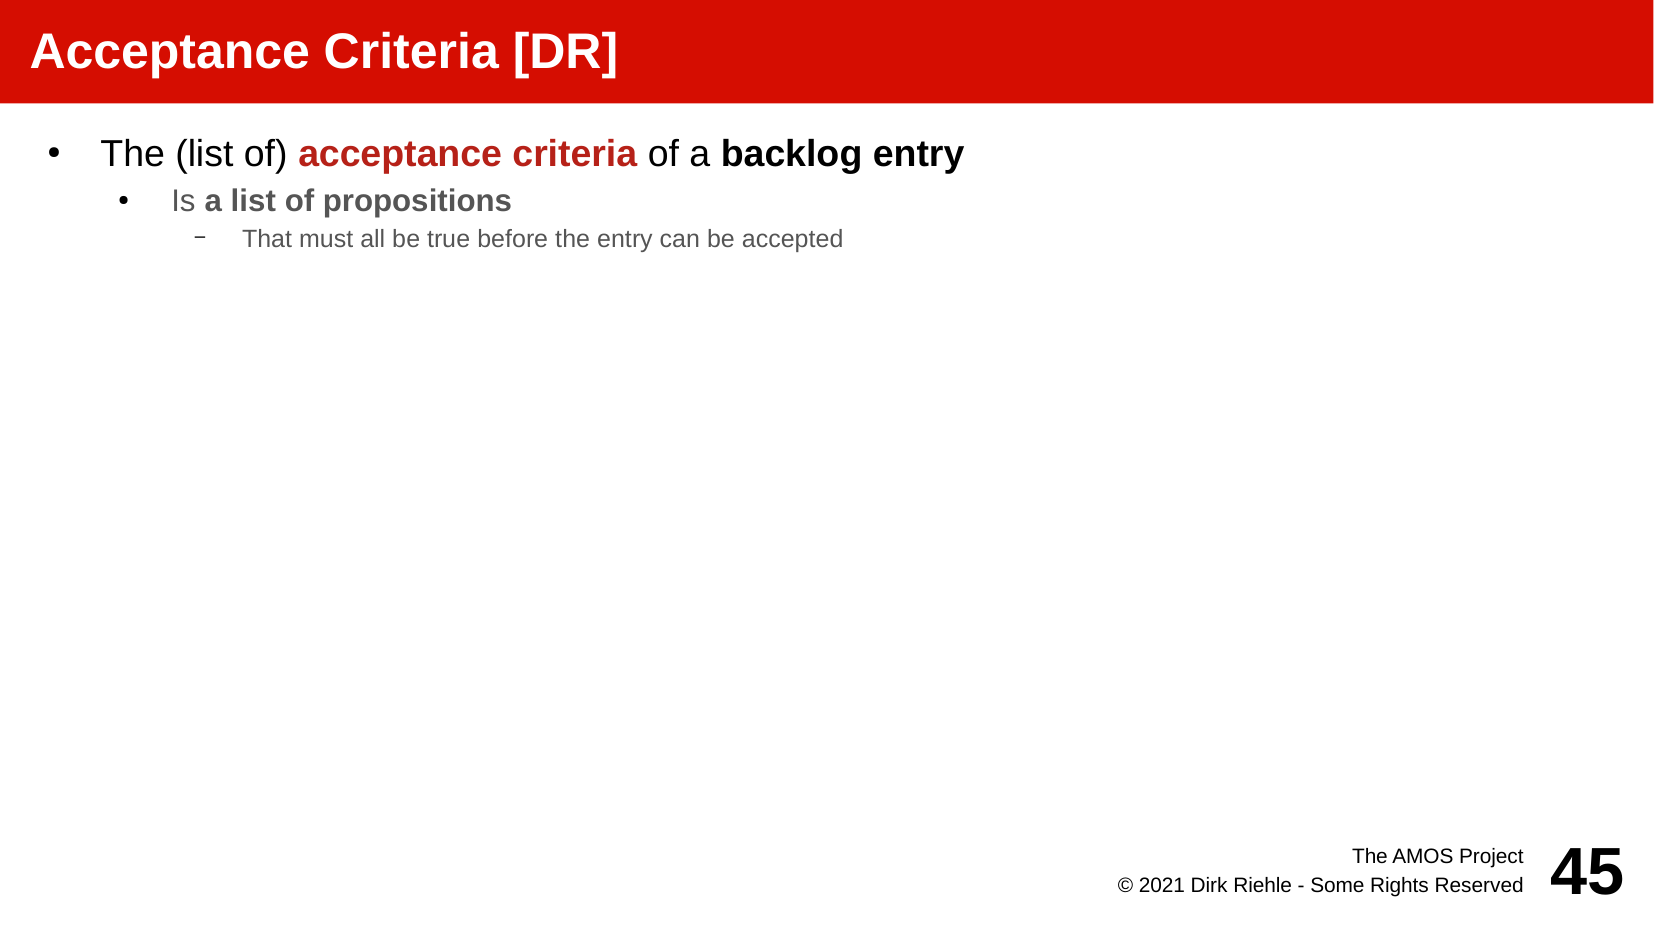

# Acceptance Criteria [DR]
The (list of) acceptance criteria of a backlog entry
Is a list of propositions
That must all be true before the entry can be accepted
The AMOS Project
45
© 2021 Dirk Riehle - Some Rights Reserved